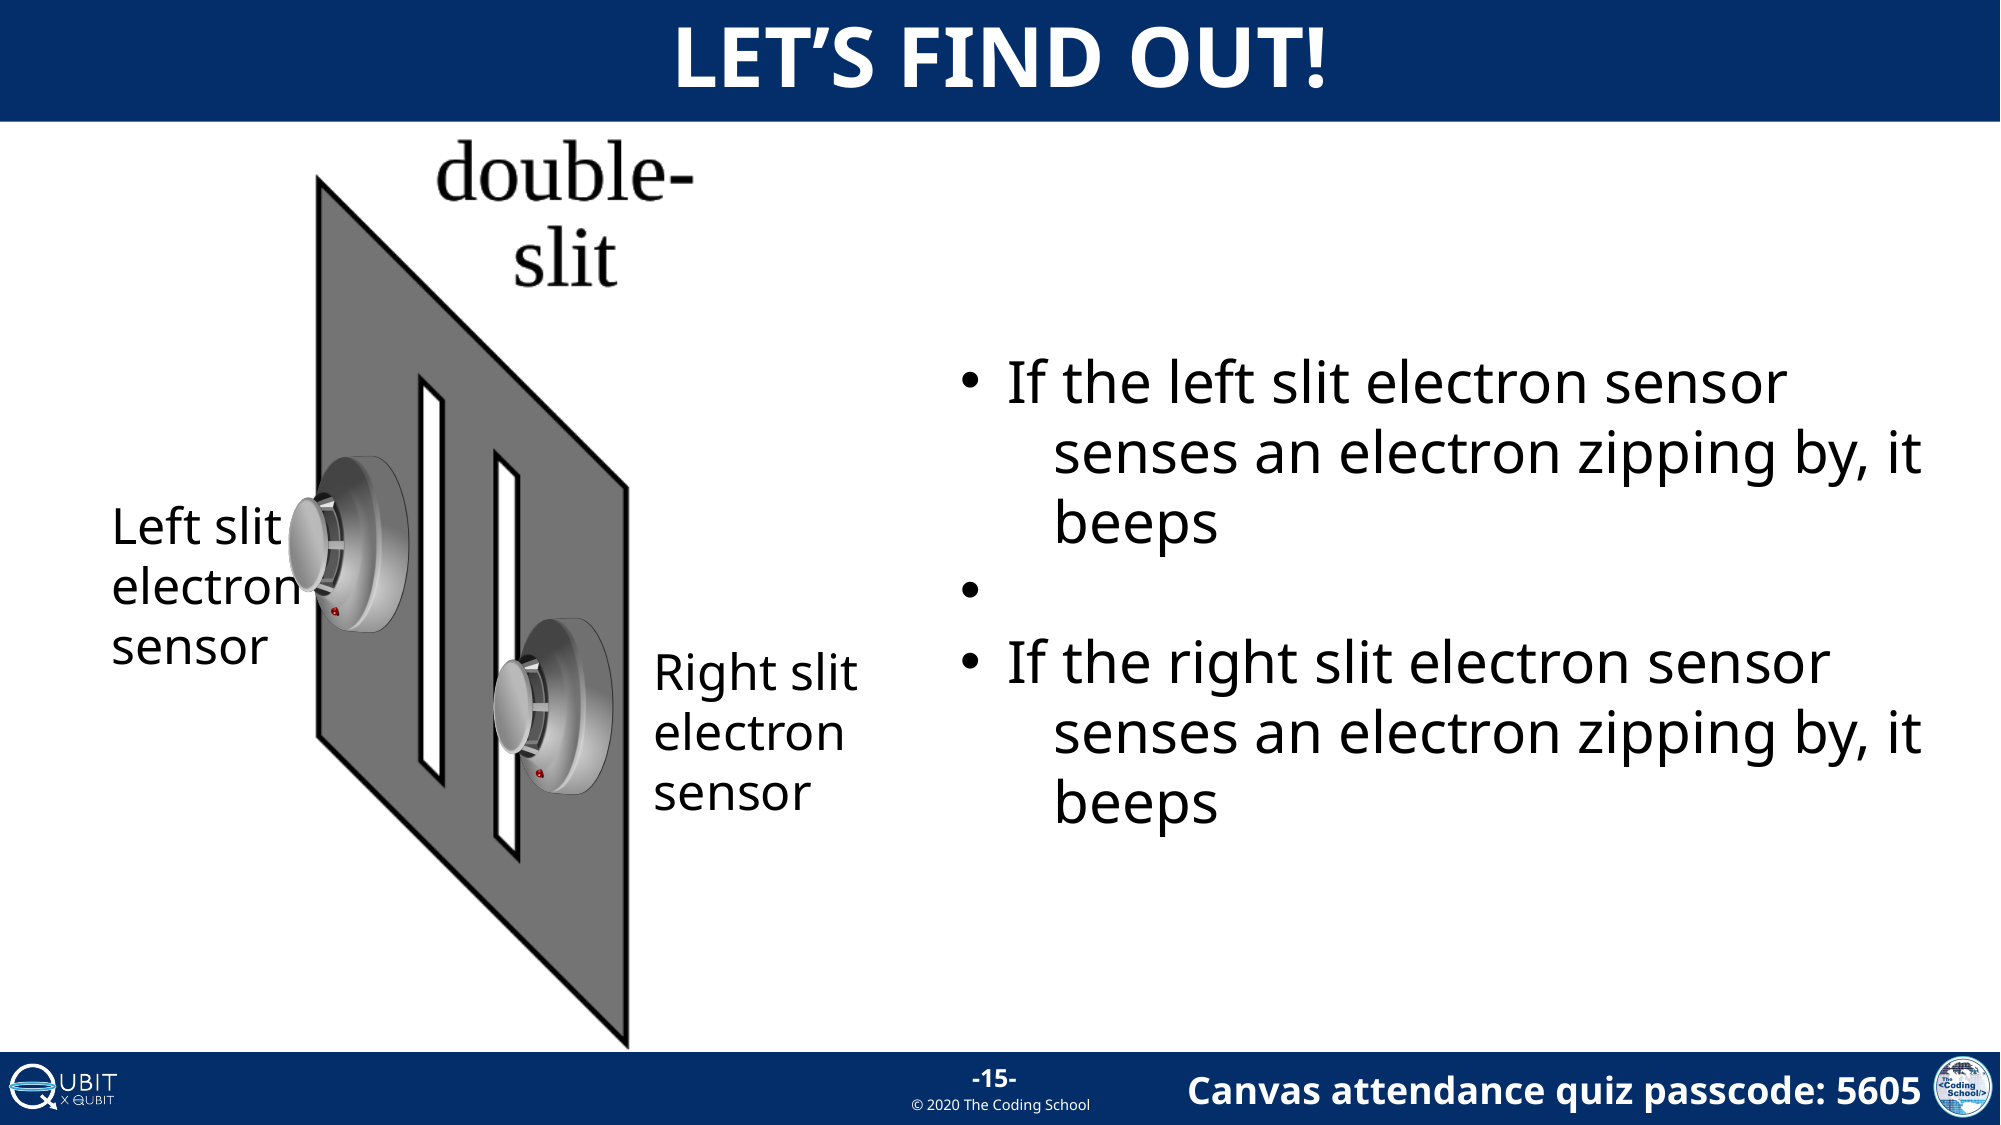

# Let’s find out!
If the left slit electron sensor senses an electron zipping by, it beeps
If the right slit electron sensor senses an electron zipping by, it beeps
Left slit electron sensor
Right slit electron sensor
-15-